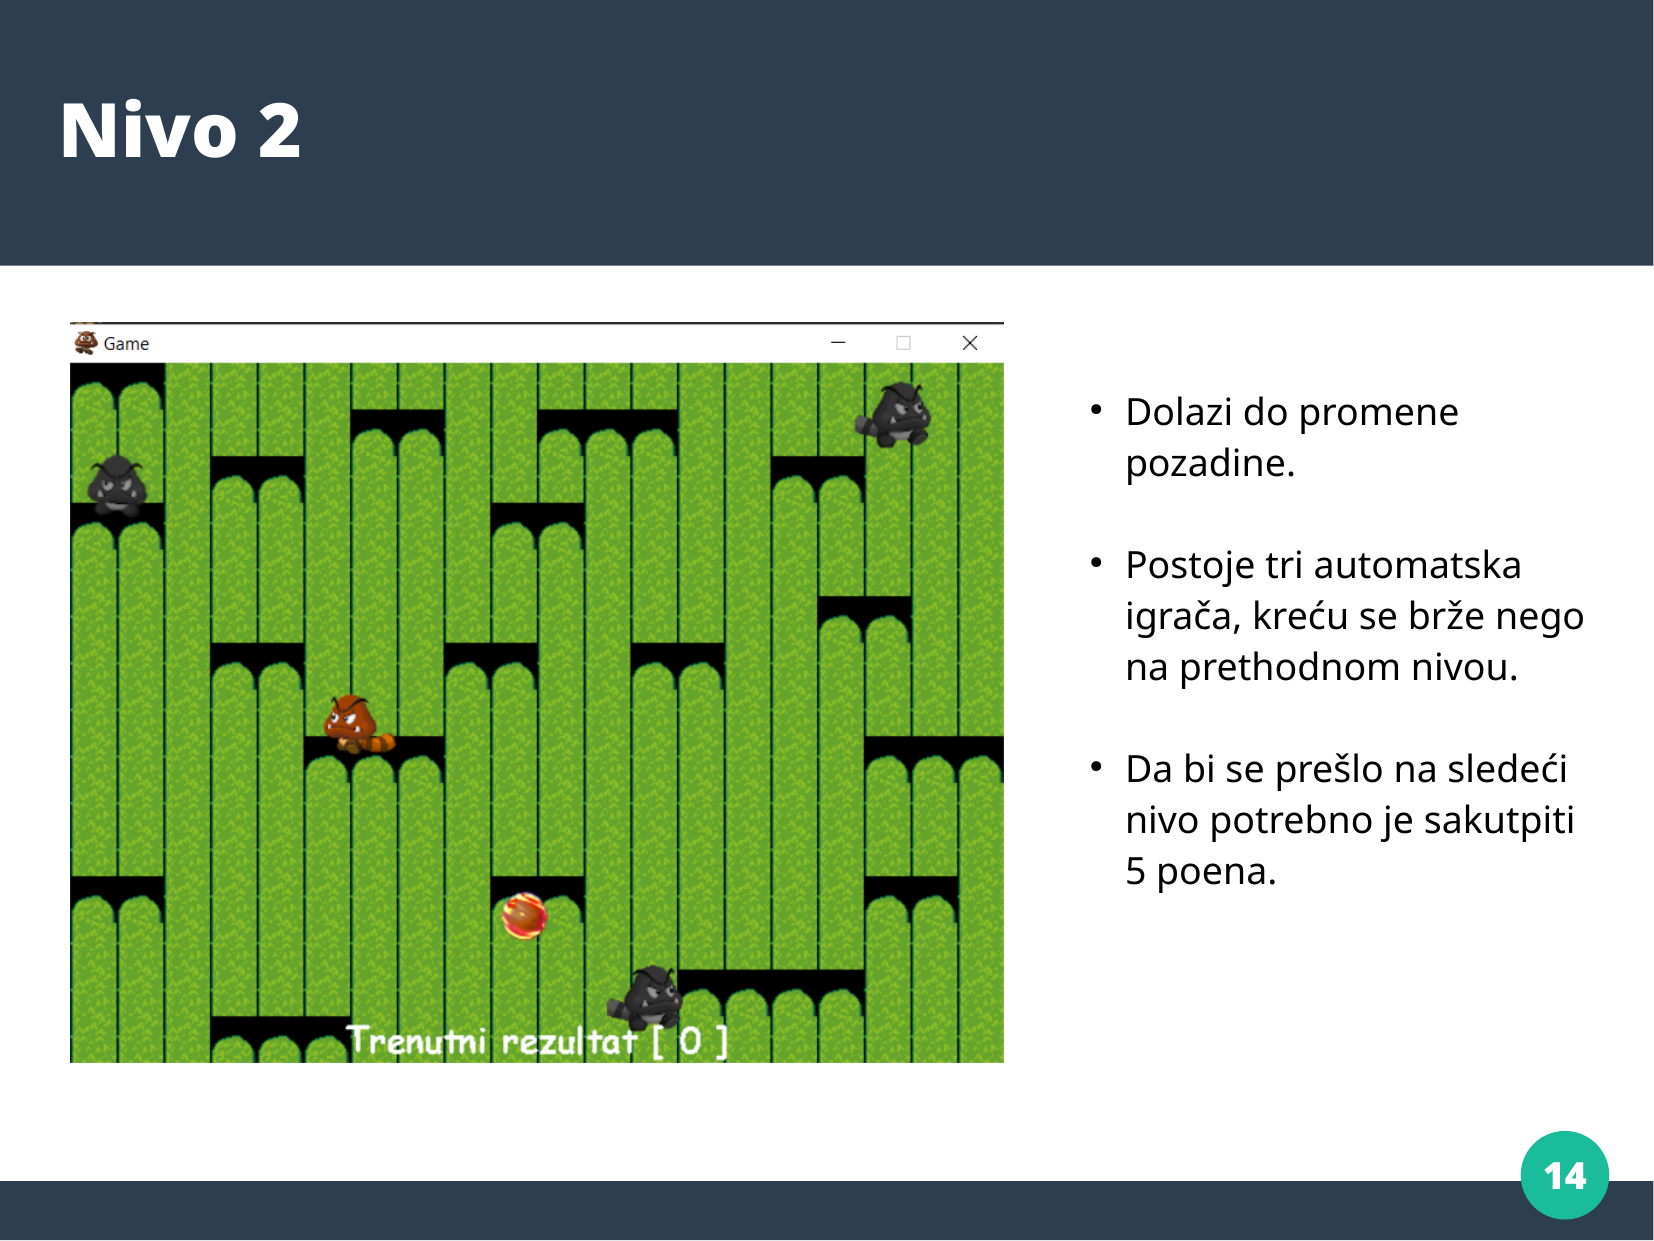

# Nivo 2
Dolazi do promene pozadine.
Postoje tri automatska igrača, kreću se brže nego na prethodnom nivou.
Da bi se prešlo na sledeći nivo potrebno je sakutpiti 5 poena.
14